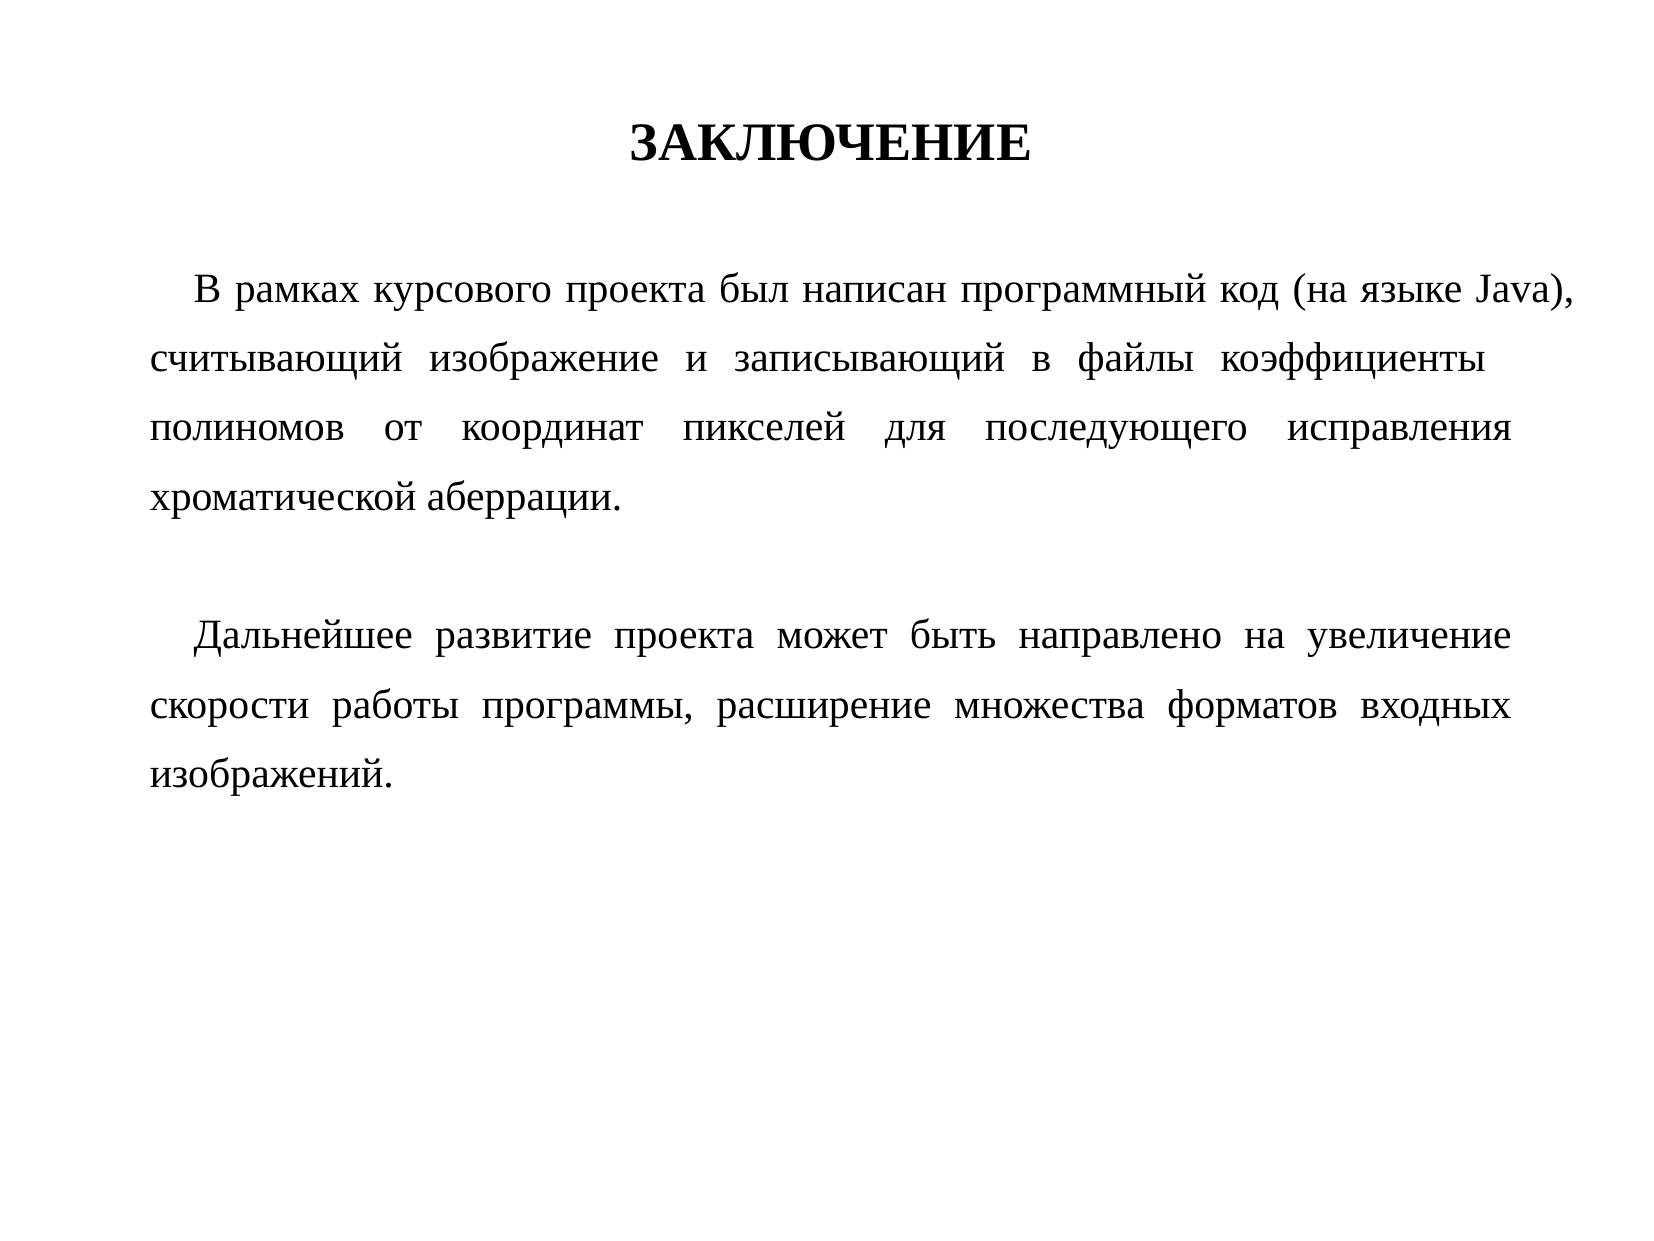

ЗАКЛЮЧЕНИЕ
В рамках курсового проекта был написан программный код (на языке Java), считывающий изображение и записывающий в файлы коэффициенты полиномов от координат пикселей для последующего исправления хроматической аберрации.
Дальнейшее развитие проекта может быть направлено на увеличение скорости работы программы, расширение множества форматов входных изображений.